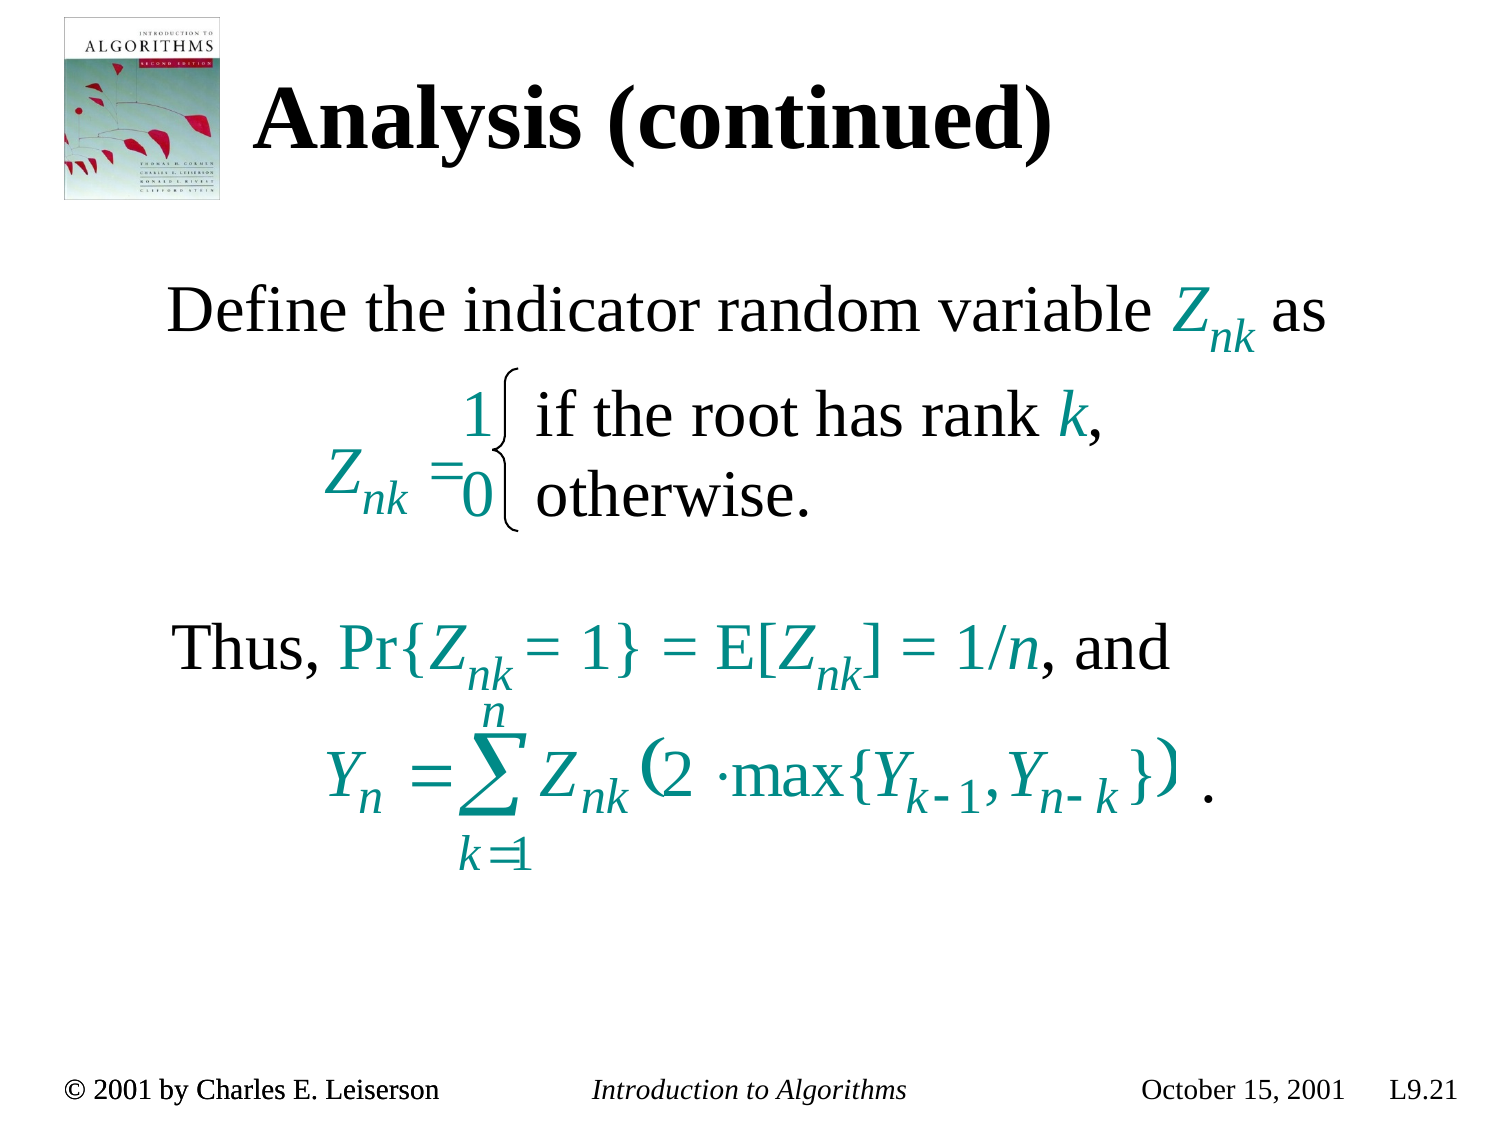

Analysis (continued)
Define the indicator random variable Znk as
1	if the root has rank k,
0	otherwise.
Znk =
Thus, Pr{Znk = 1} = E[Znk] = 1/n, and
.
Introduction to Algorithms
October 15, 2001 L9.